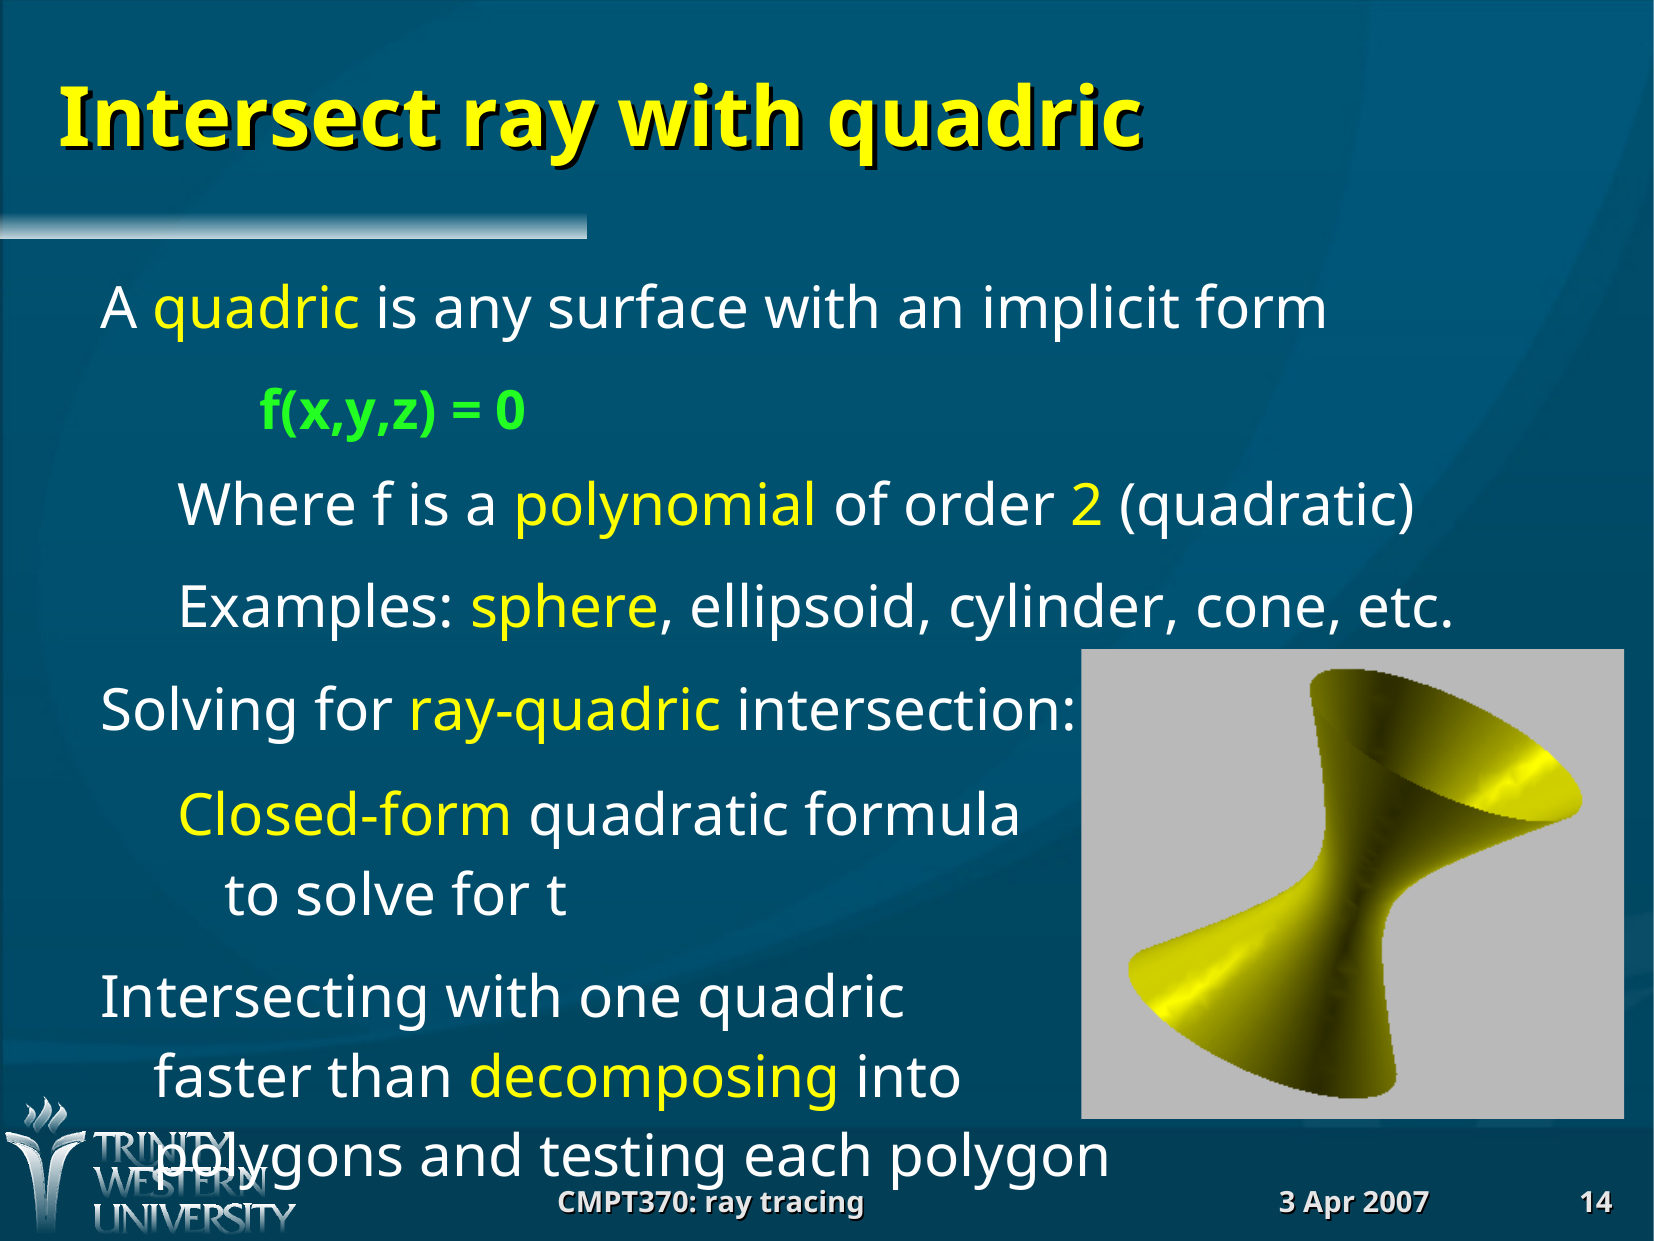

# Intersect ray with quadric
A quadric is any surface with an implicit form
f(x,y,z) = 0
Where f is a polynomial of order 2 (quadratic)
Examples: sphere, ellipsoid, cylinder, cone, etc.
Solving for ray-quadric intersection:
Closed-form quadratic formula
to solve for t
Intersecting with one quadric
faster than decomposing into
polygons and testing each polygon
CMPT370: ray tracing
3 Apr 2007
14